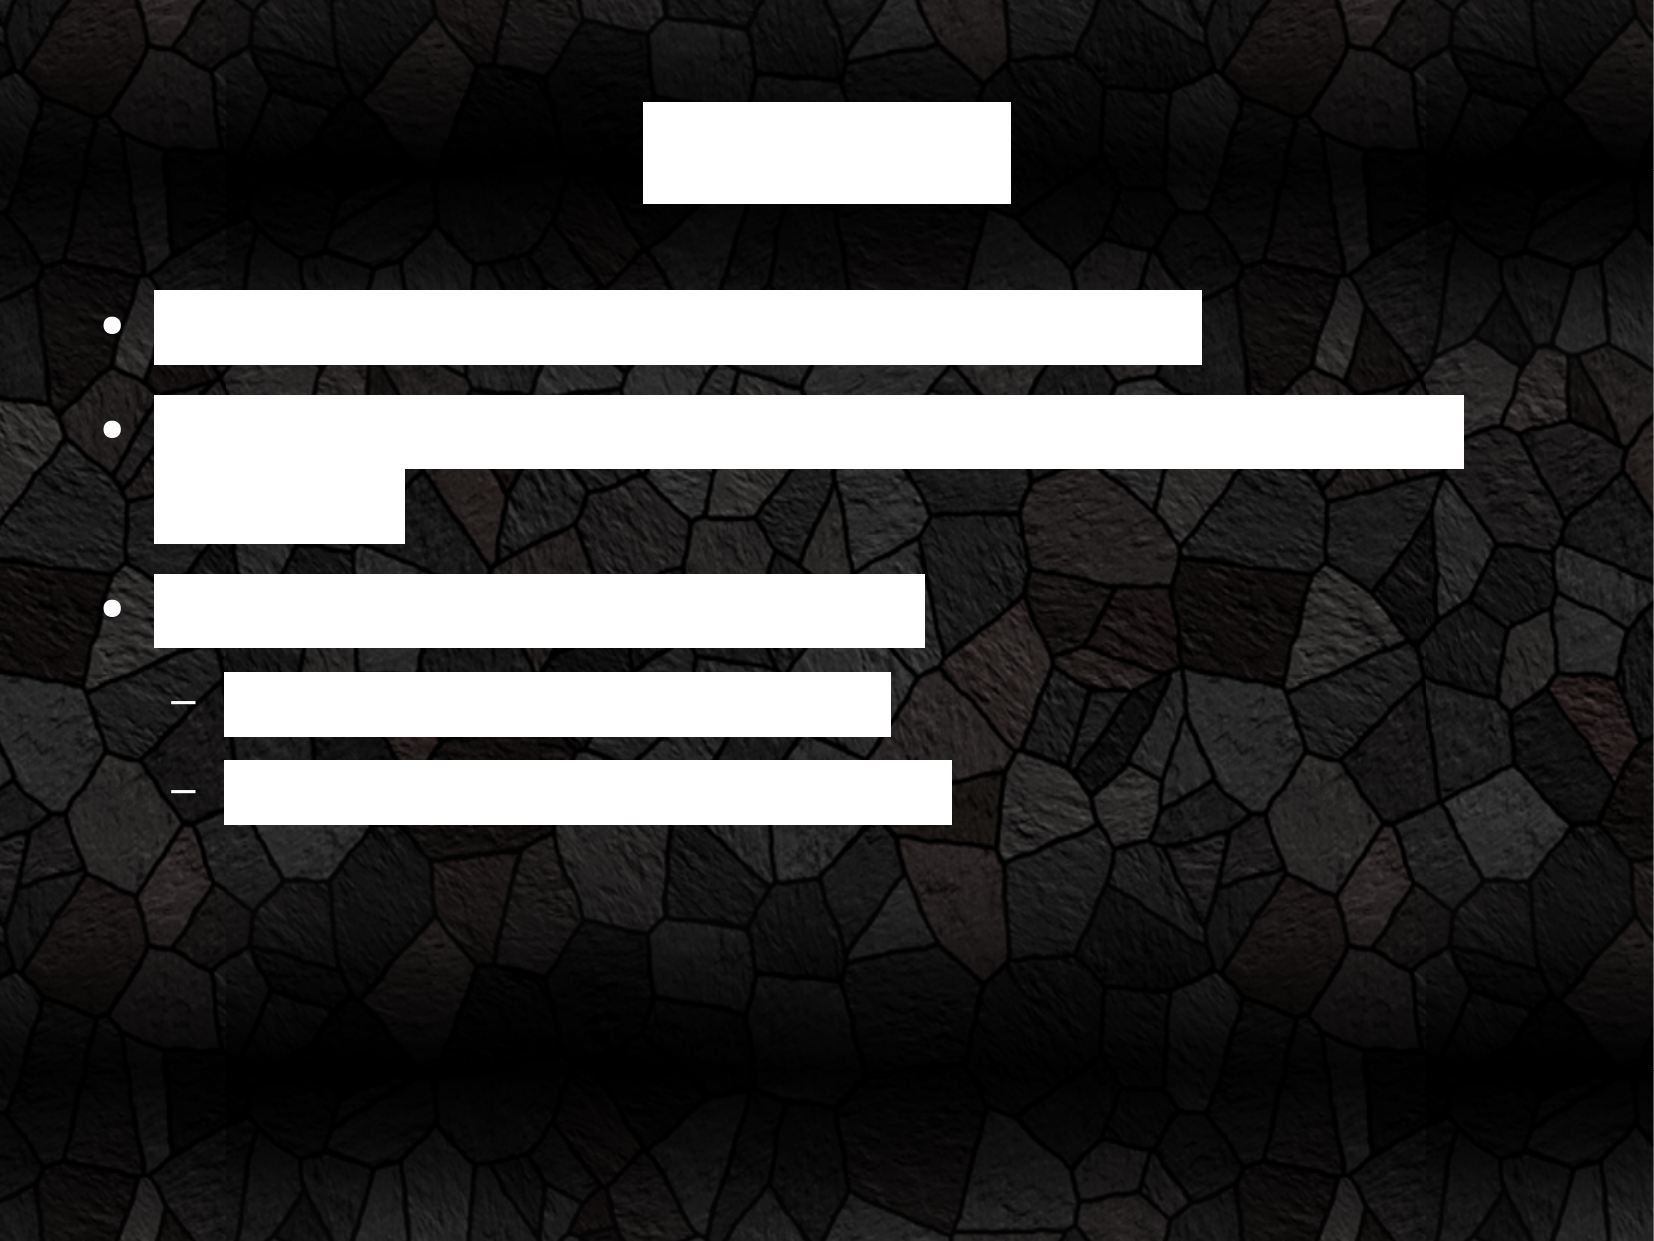

# Plantillas
Documentos de texto “incompletos”
Se completan usando el metodo render y un contexto
Tienen marcas especiales
{{ ... }} para incluir valores
{% ... %} para marcar zonas